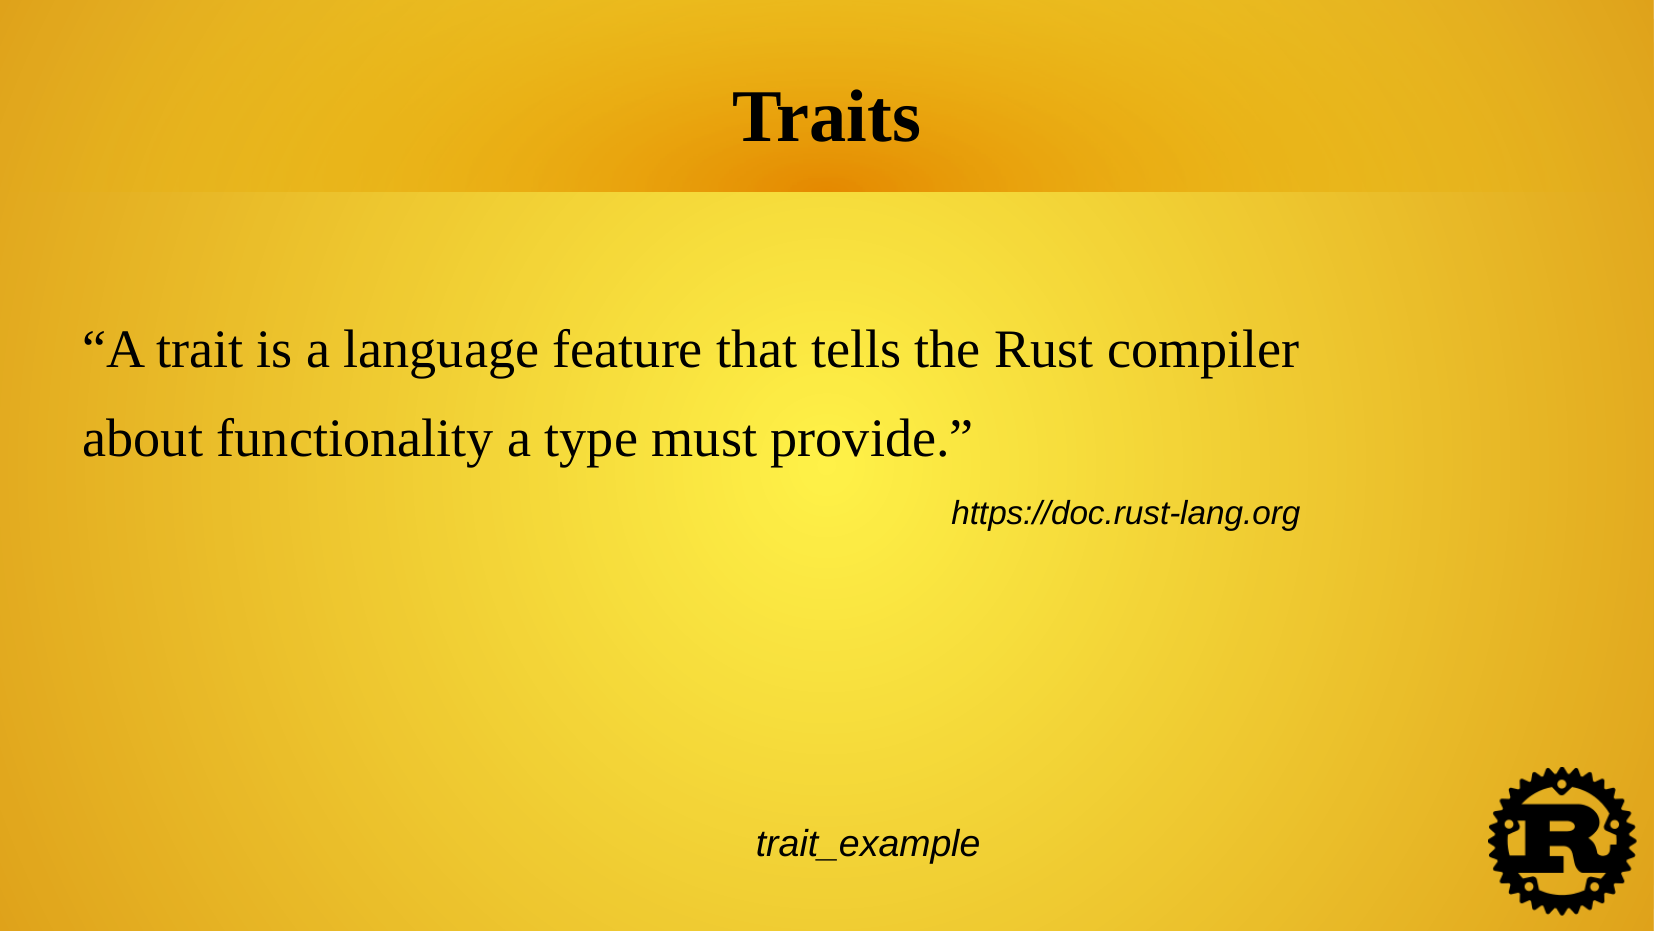

# Traits
“A trait is a language feature that tells the Rust compiler
about functionality a type must provide.”
https://doc.rust-lang.org
trait_example